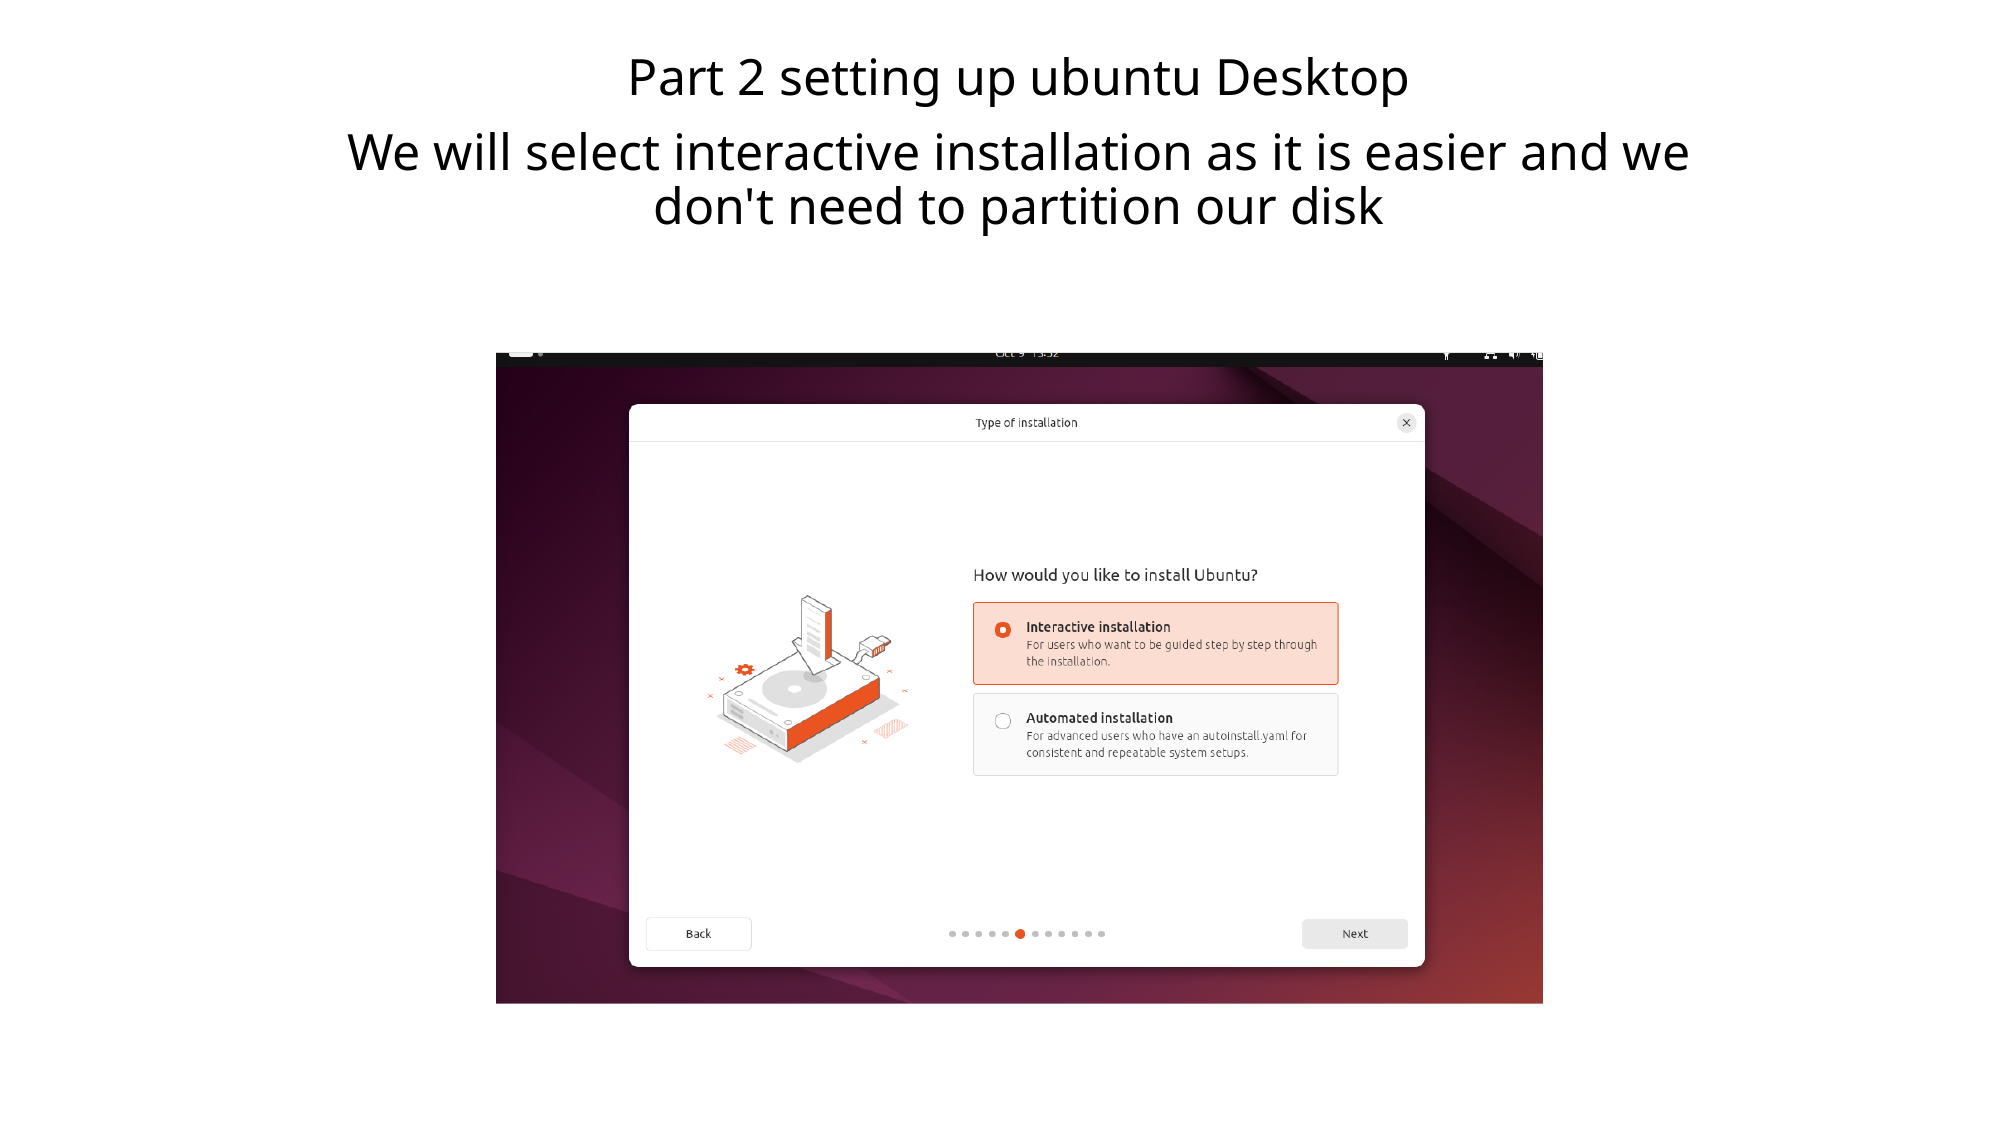

# Part 2 setting up ubuntu Desktop
We will select interactive installation as it is easier and we don't need to partition our disk